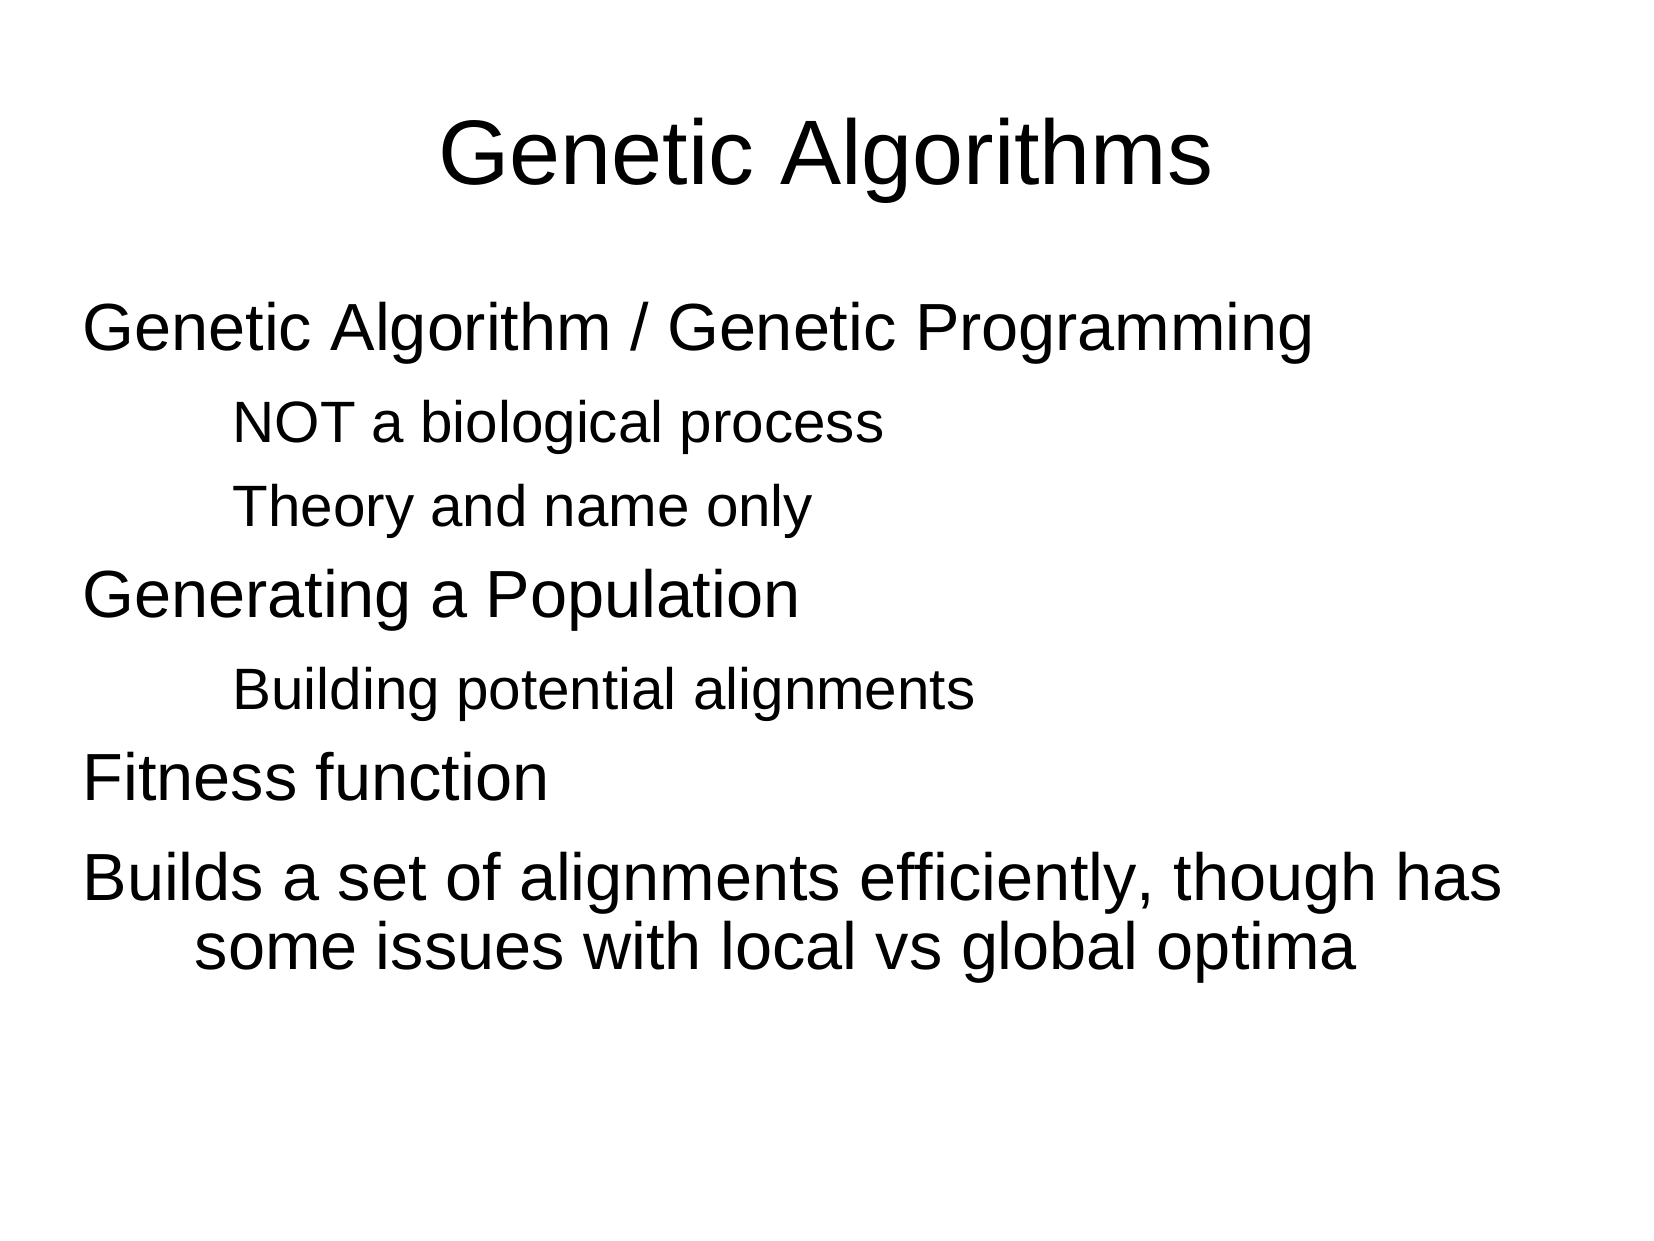

# Genetic Algorithms
Genetic Algorithm / Genetic Programming
NOT a biological process
Theory and name only
Generating a Population
Building potential alignments
Fitness function
Builds a set of alignments efficiently, though has some issues with local vs global optima